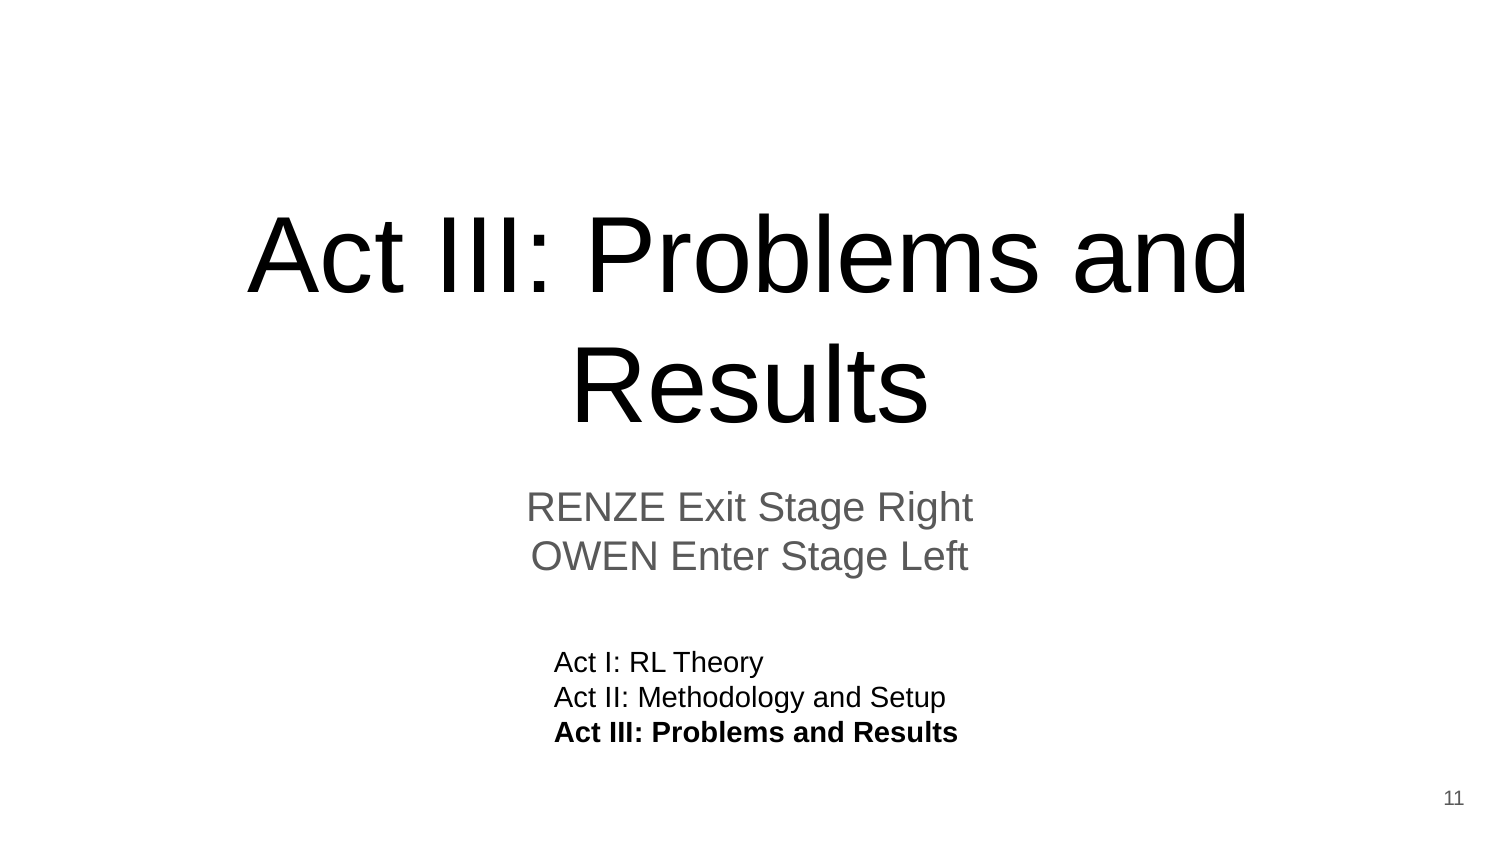

# Act III: Problems and Results
RENZE Exit Stage Right
OWEN Enter Stage Left
Act I: RL Theory
Act II: Methodology and Setup
Act III: Problems and Results